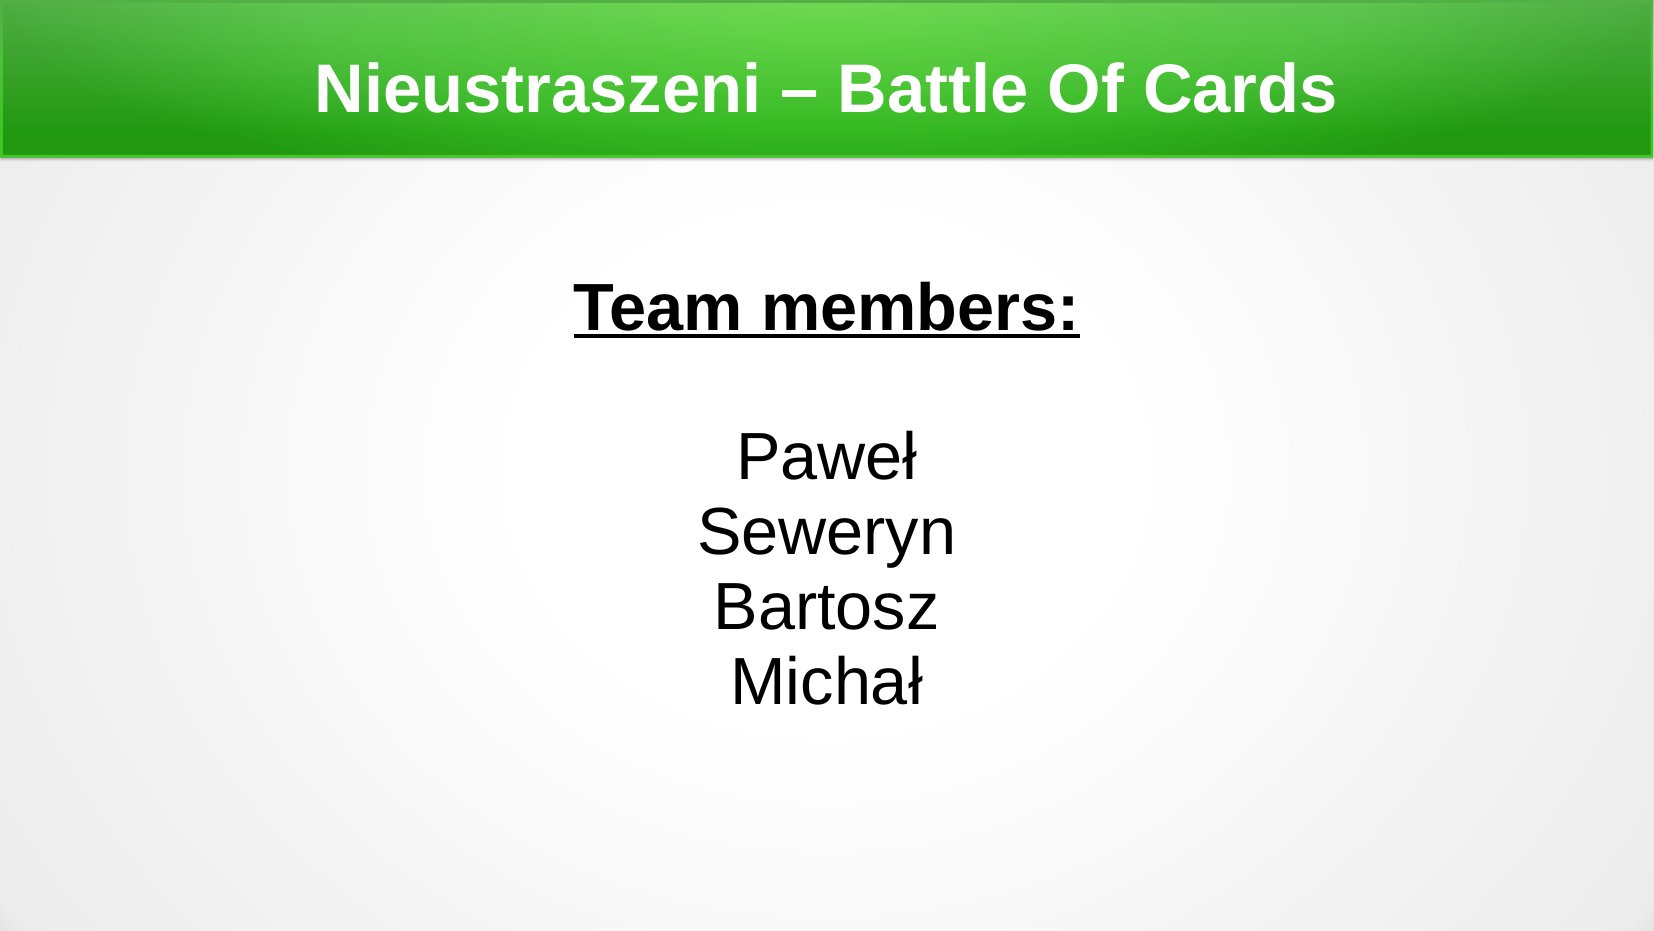

# Nieustraszeni – Battle Of Cards
Team members:
Paweł
Seweryn
Bartosz
Michał